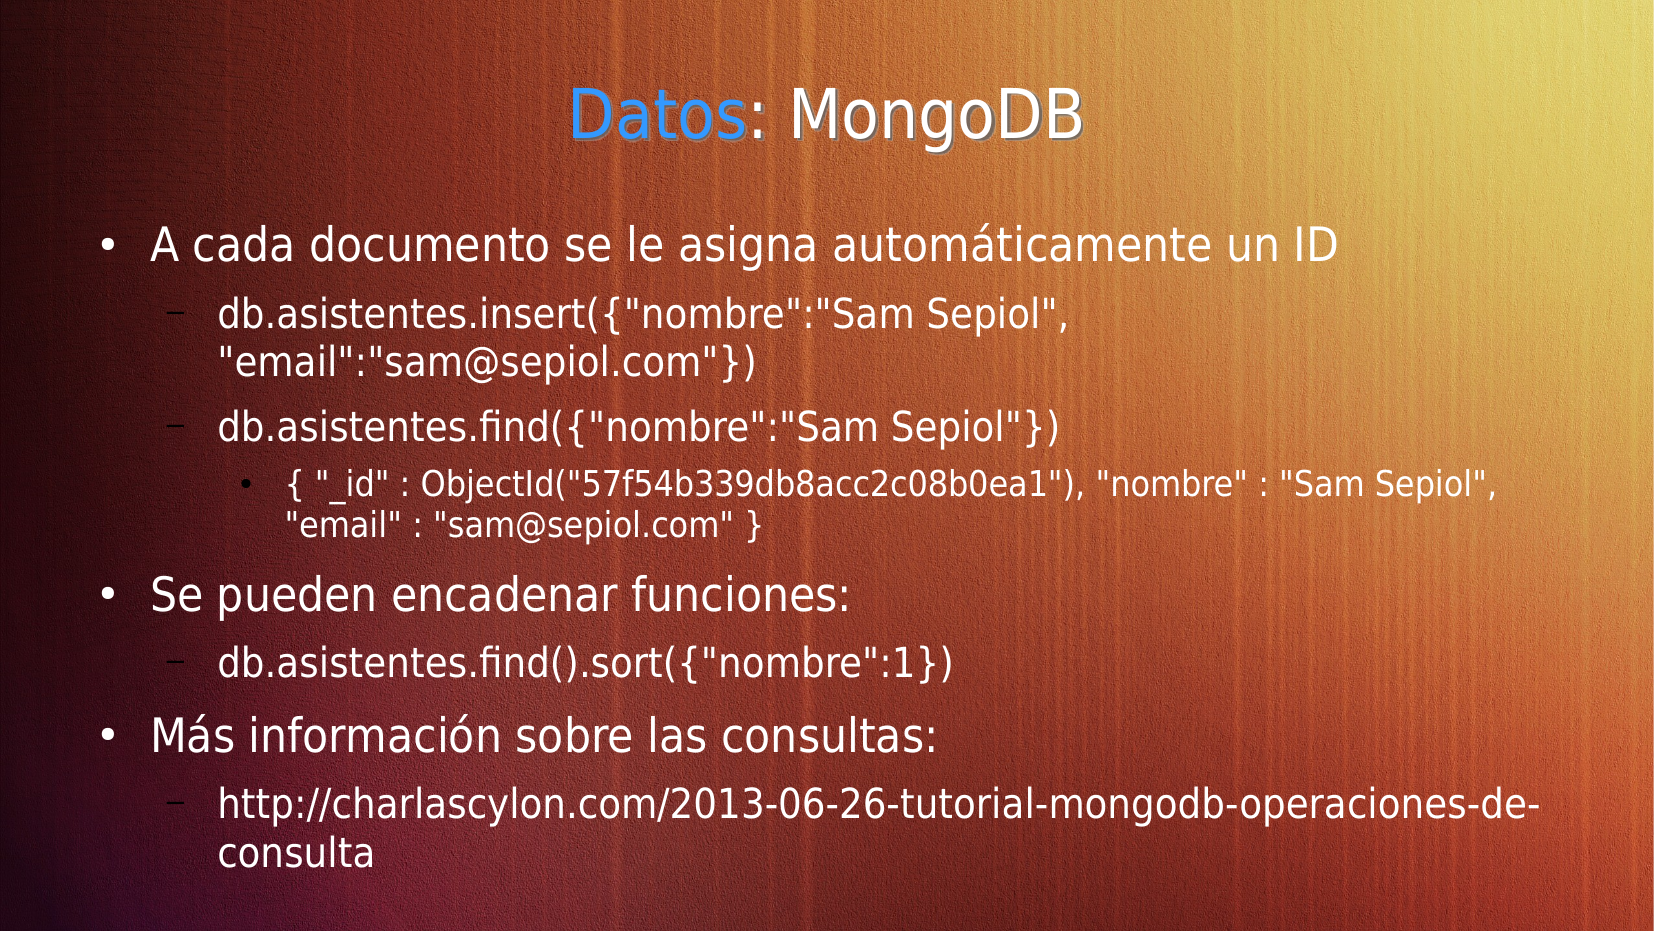

# Datos: MongoDB
A cada documento se le asigna automáticamente un ID
db.asistentes.insert({"nombre":"Sam Sepiol", "email":"sam@sepiol.com"})
db.asistentes.find({"nombre":"Sam Sepiol"})
{ "_id" : ObjectId("57f54b339db8acc2c08b0ea1"), "nombre" : "Sam Sepiol", "email" : "sam@sepiol.com" }
Se pueden encadenar funciones:
db.asistentes.find().sort({"nombre":1})
Más información sobre las consultas:
http://charlascylon.com/2013-06-26-tutorial-mongodb-operaciones-de-consulta